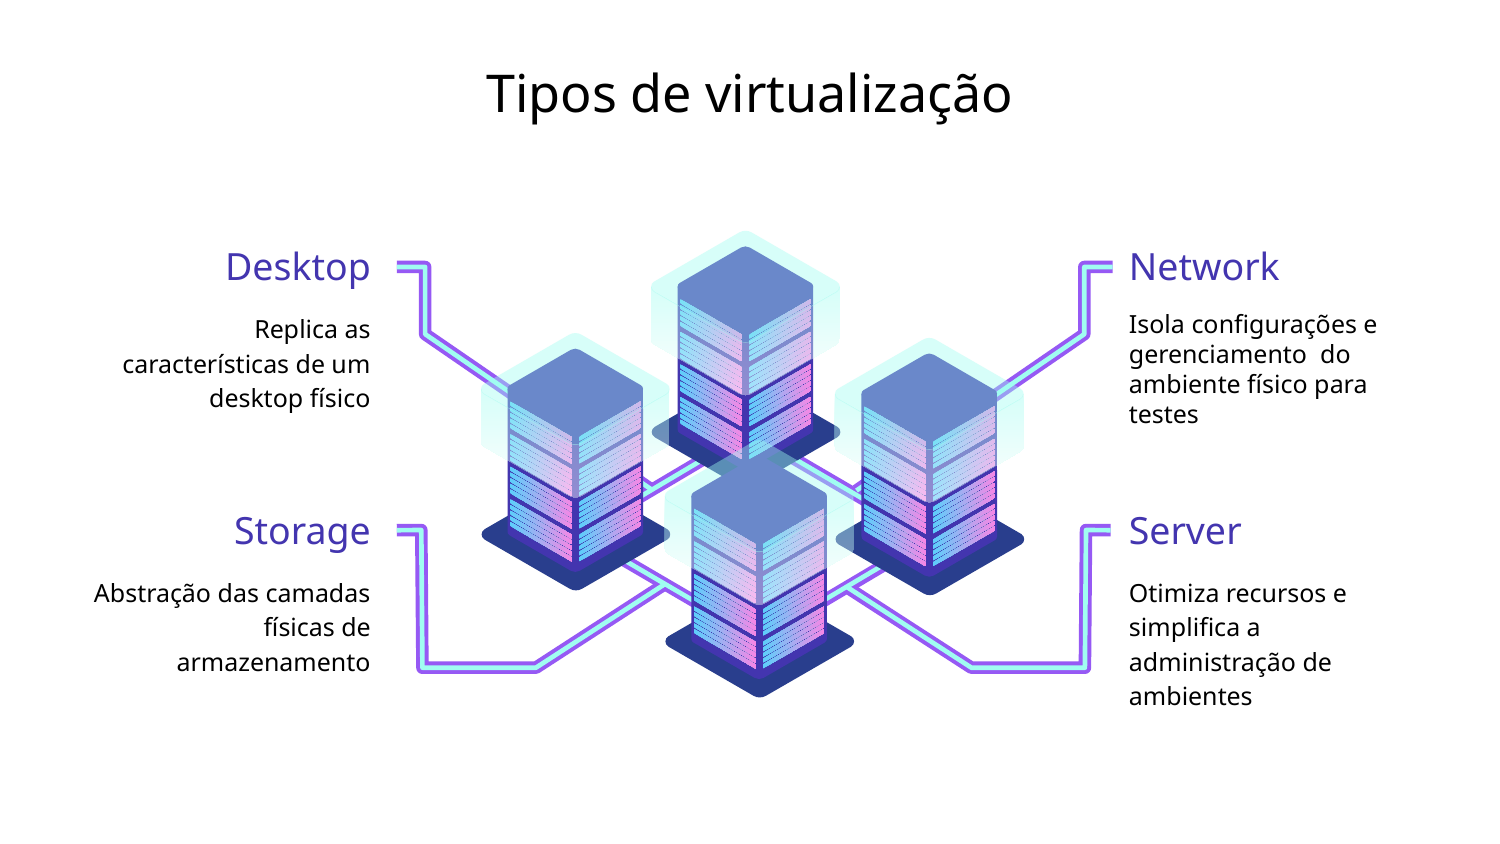

# Tipos de virtualização
Network
Isola configurações e gerenciamento do ambiente físico para testes
Desktop
Replica as características de um desktop físico
Storage
Abstração das camadas físicas de armazenamento
Server
Otimiza recursos e simplifica a administração de ambientes